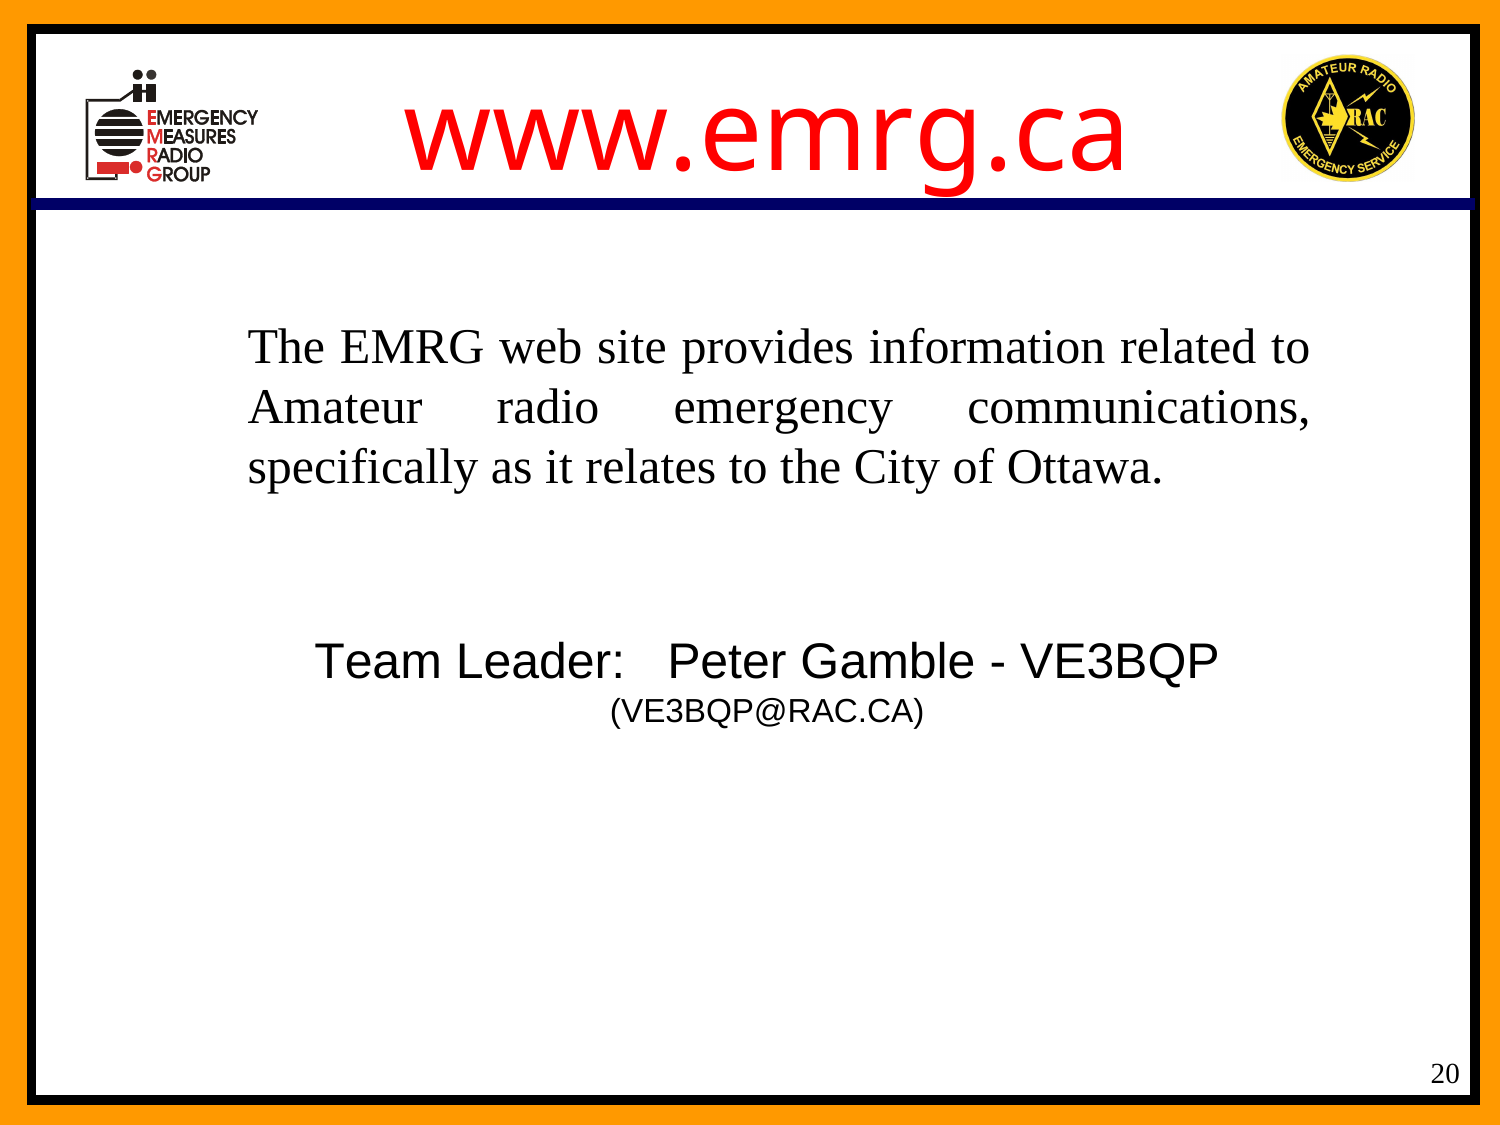

www.emrg.ca
The EMRG web site provides information related to Amateur radio emergency communications, specifically as it relates to the City of Ottawa.
Team Leader: Peter Gamble - VE3BQP
(VE3BQP@RAC.CA)
20